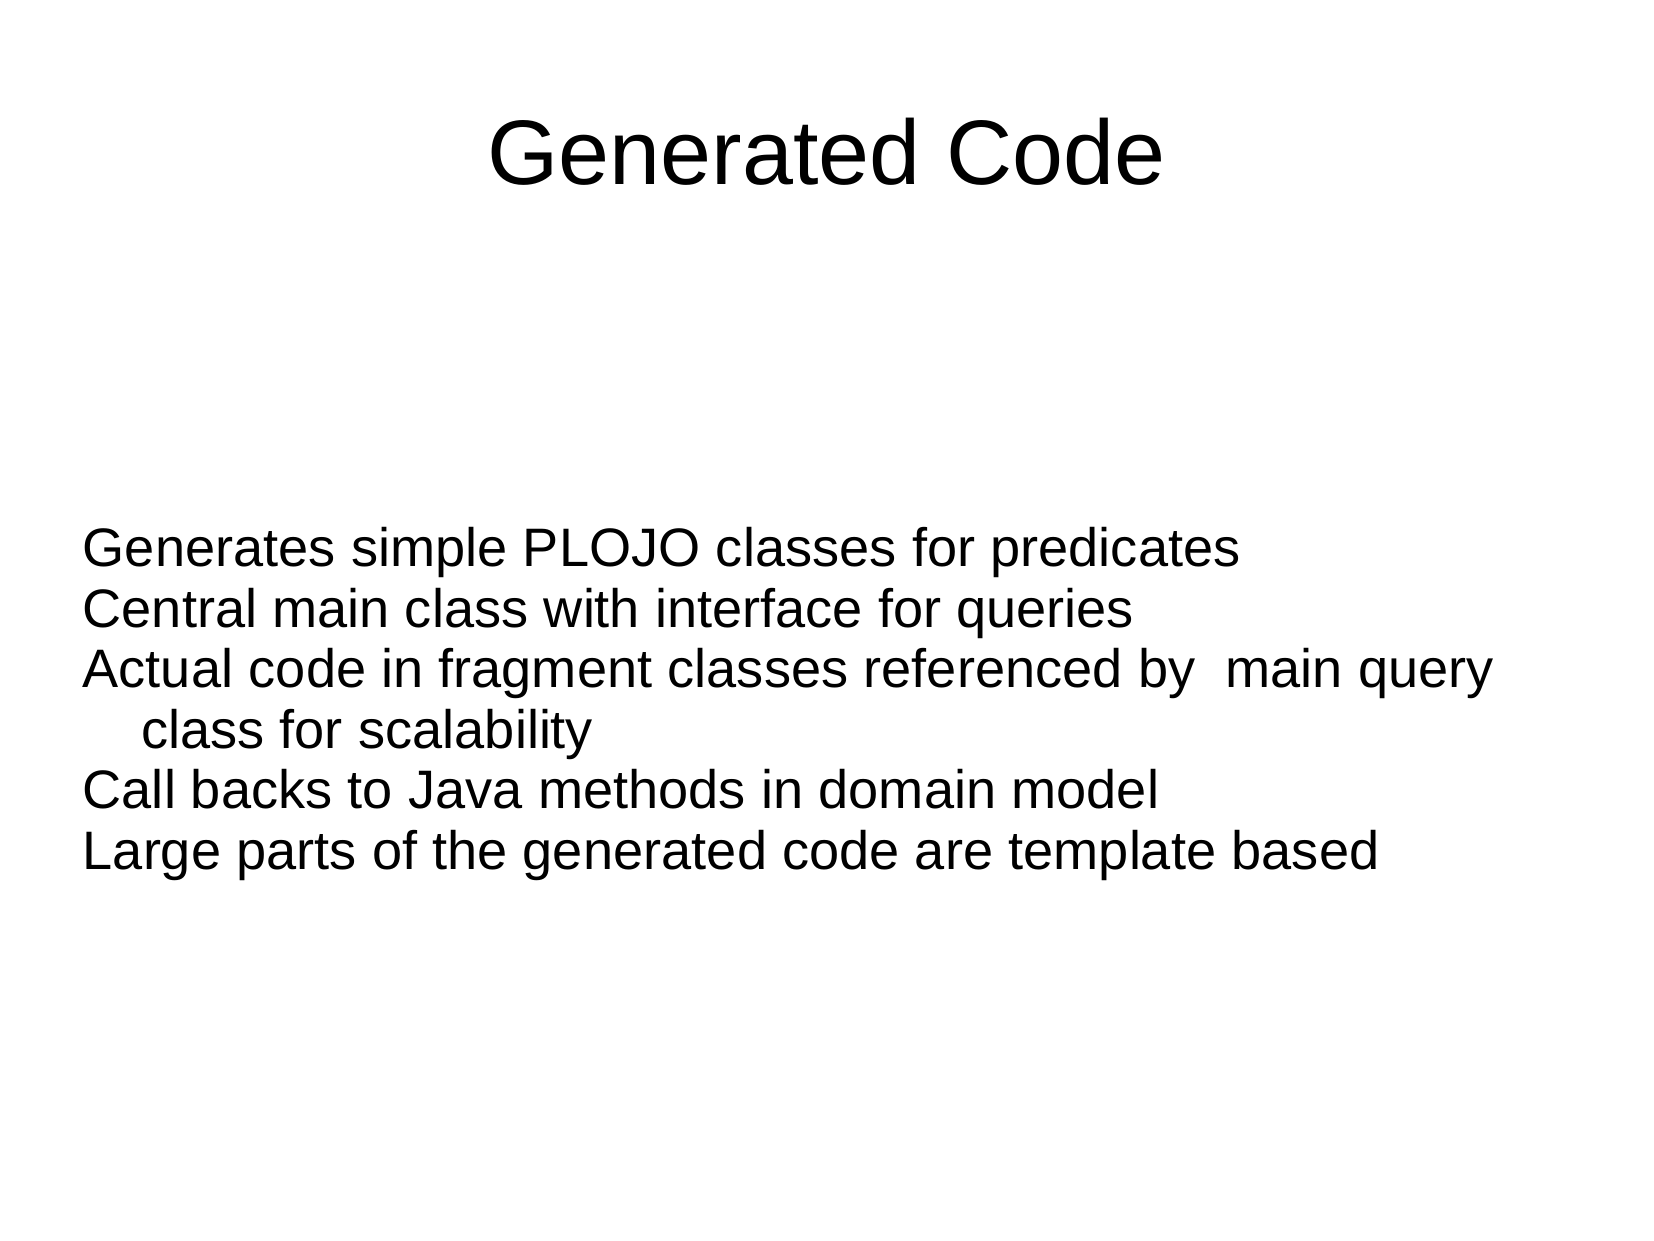

# Generated Code
Generates simple PLOJO classes for predicates
Central main class with interface for queries
Actual code in fragment classes referenced by main query class for scalability
Call backs to Java methods in domain model
Large parts of the generated code are template based